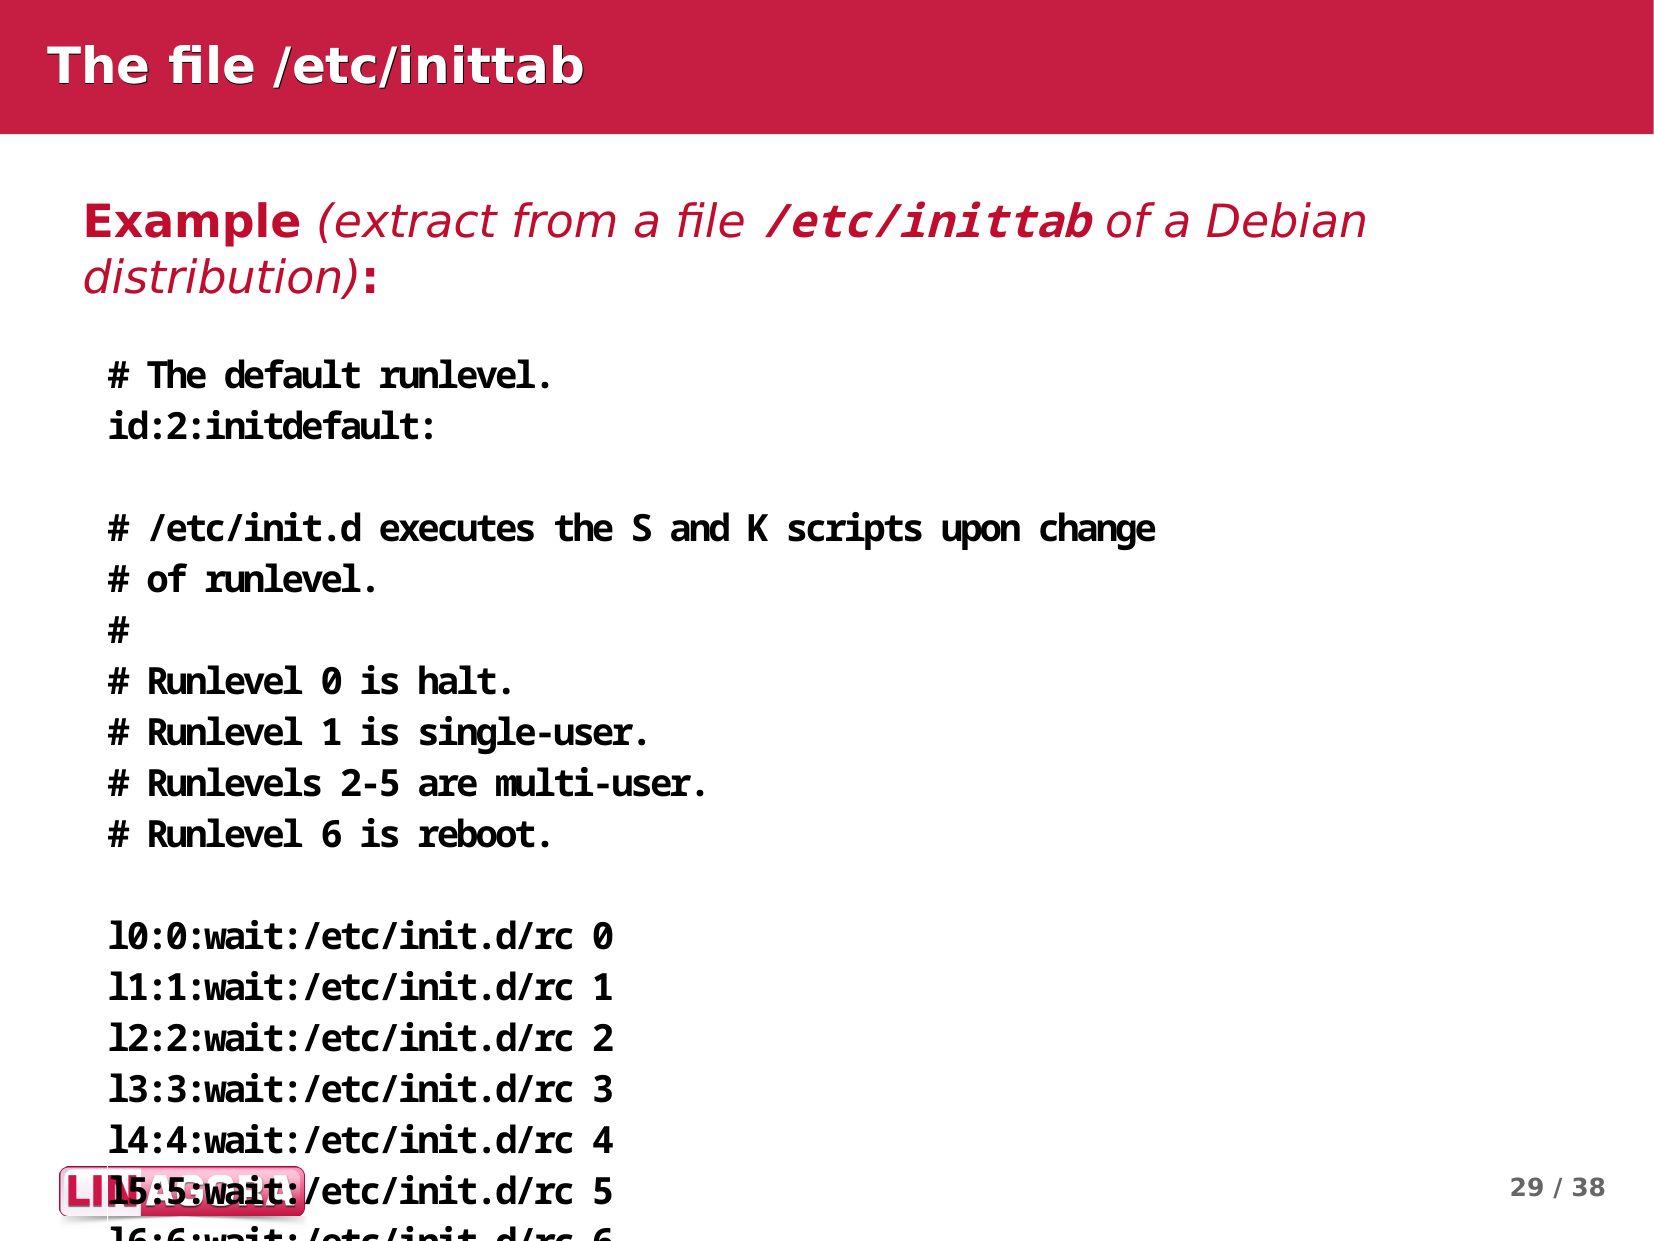

# The file /etc/inittab
Example (extract from a file /etc/inittab of a Debian distribution):
| # The default runlevel. id:2:initdefault: # /etc/init.d executes the S and K scripts upon change # of runlevel. # # Runlevel 0 is halt. # Runlevel 1 is single-user. # Runlevels 2-5 are multi-user. # Runlevel 6 is reboot. l0:0:wait:/etc/init.d/rc 0 l1:1:wait:/etc/init.d/rc 1 l2:2:wait:/etc/init.d/rc 2 l3:3:wait:/etc/init.d/rc 3 l4:4:wait:/etc/init.d/rc 4 l5:5:wait:/etc/init.d/rc 5 l6:6:wait:/etc/init.d/rc 6 |
| --- |